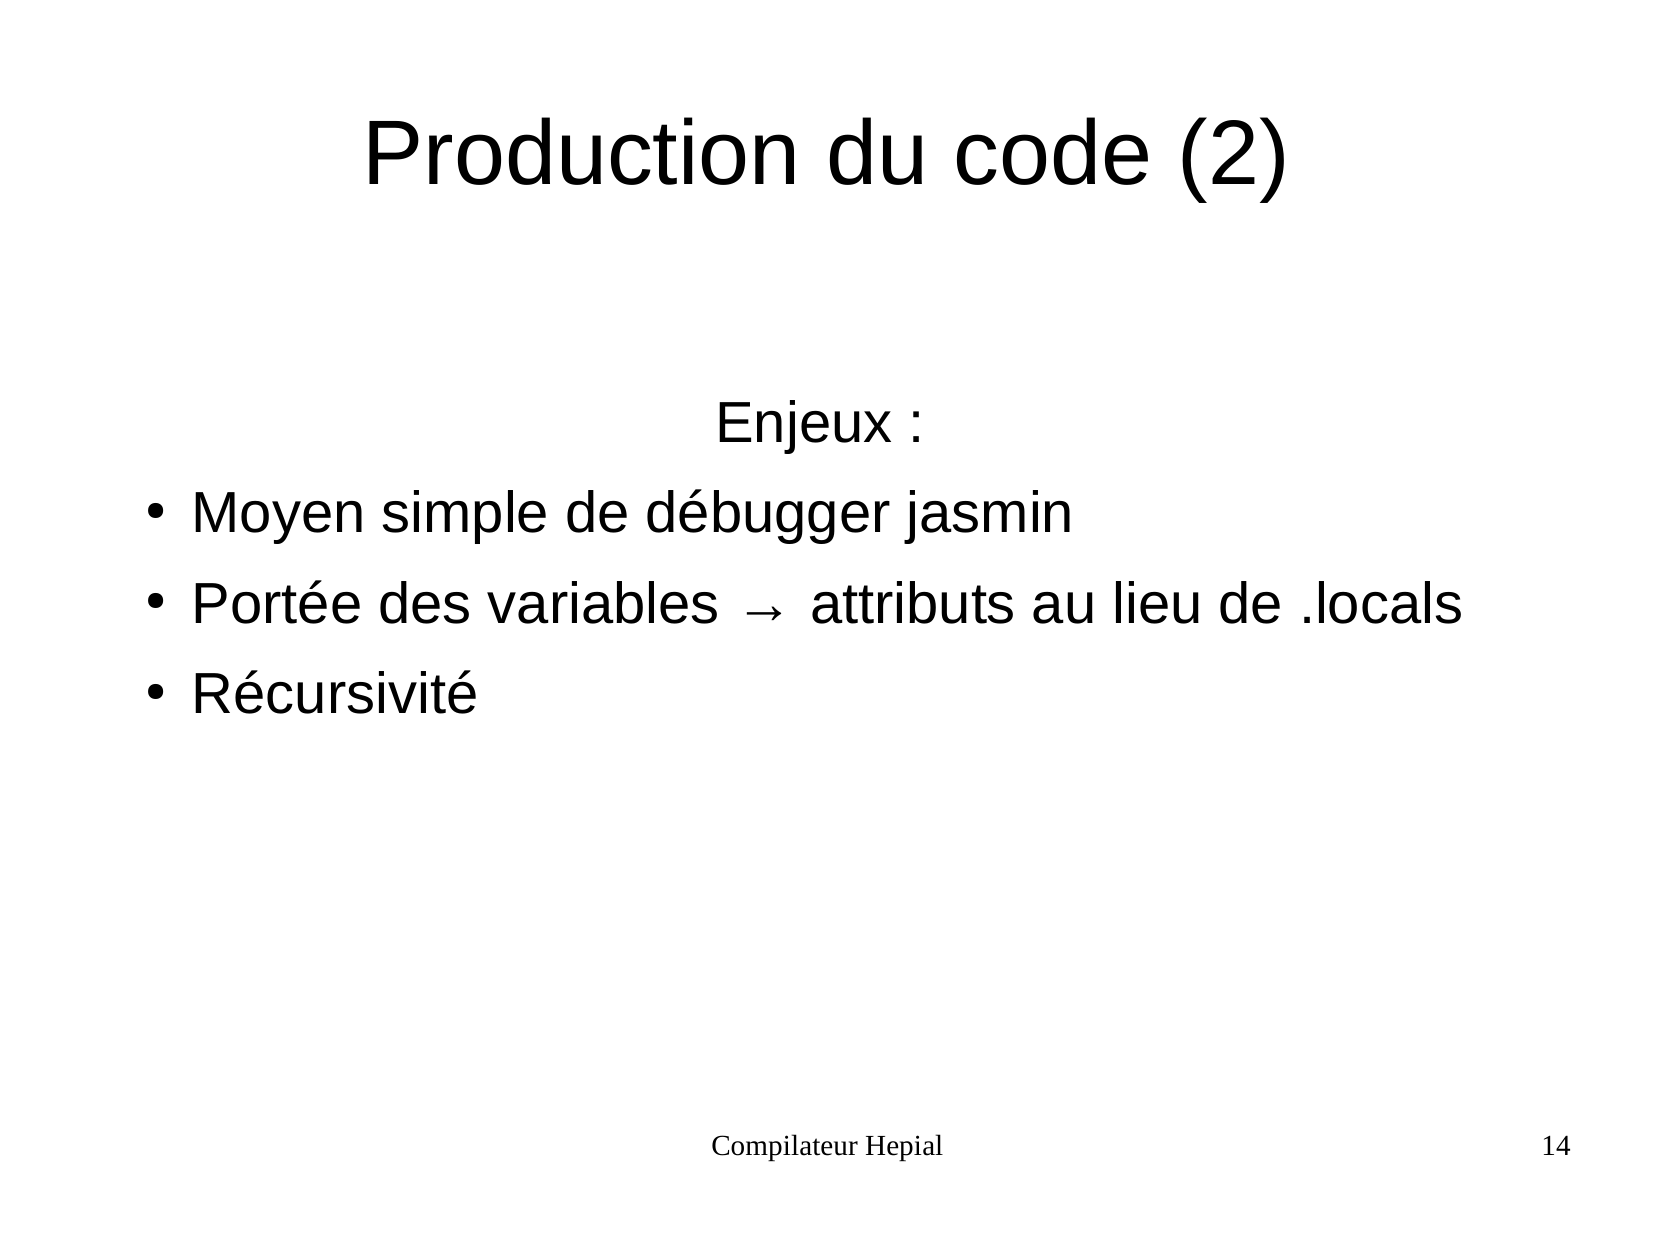

# Production du code (2)
Enjeux :
Moyen simple de débugger jasmin
Portée des variables → attributs au lieu de .locals
Récursivité
Compilateur Hepial
14